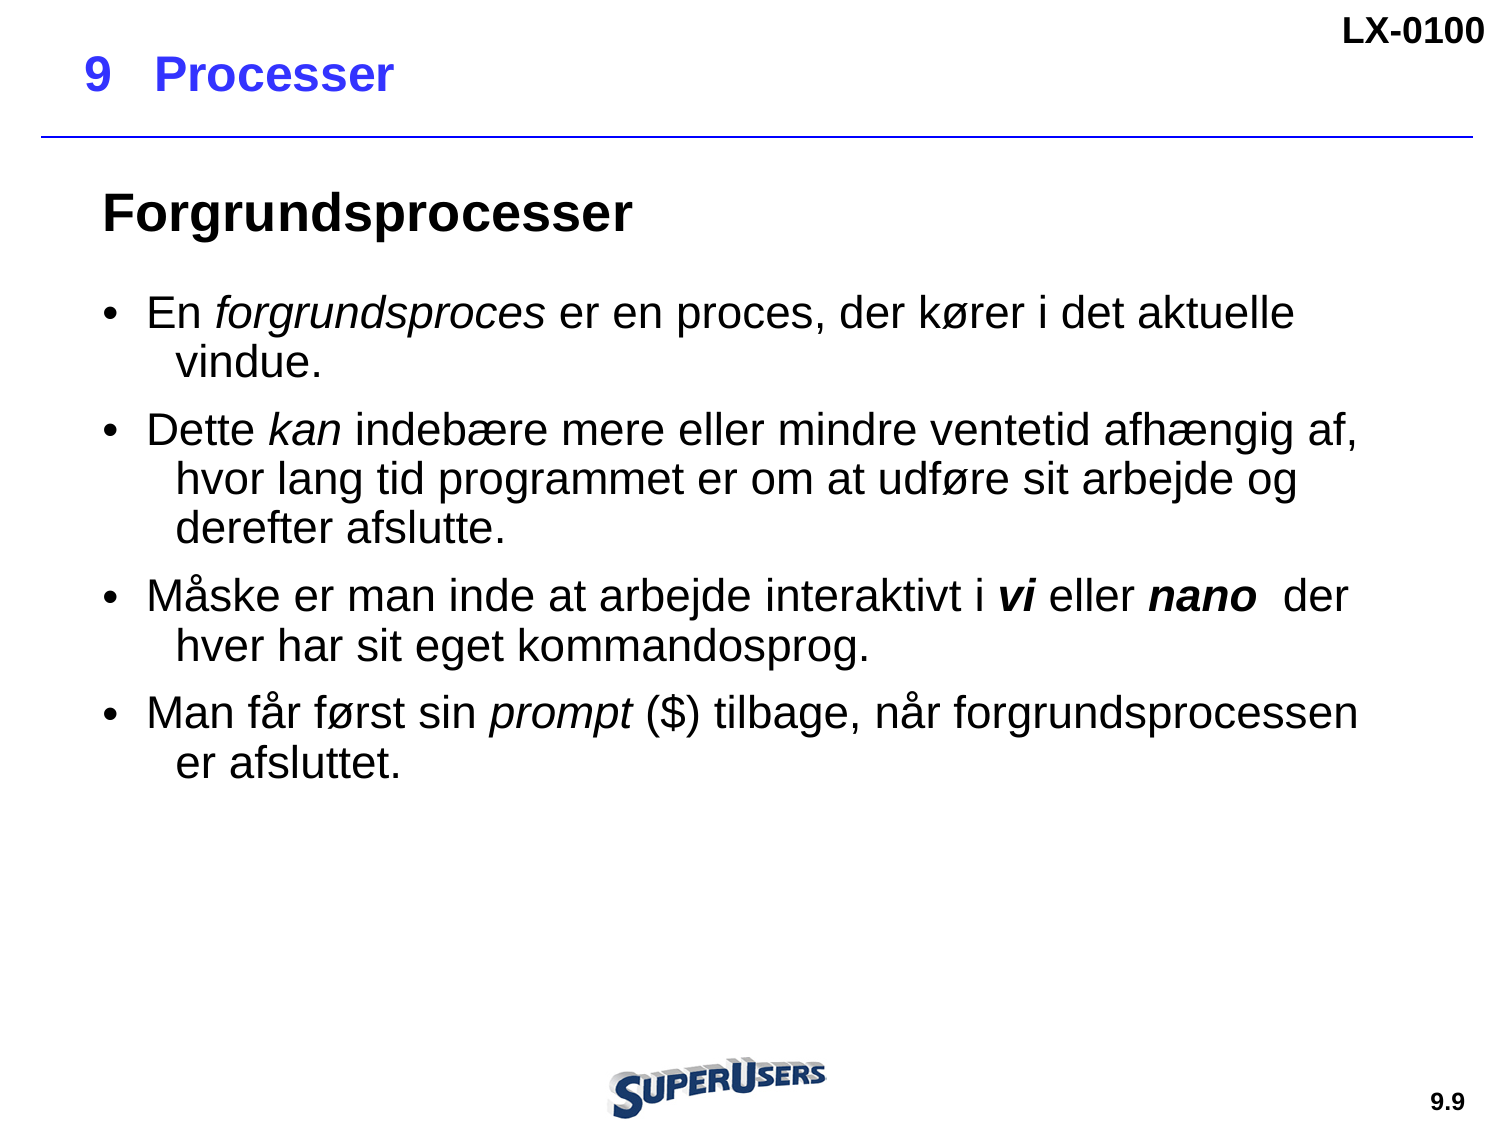

# 9 Processer
Forgrundsprocesser
En forgrundsproces er en proces, der kører i det aktuelle vindue.
Dette kan indebære mere eller mindre ventetid afhængig af, hvor lang tid programmet er om at udføre sit arbejde og derefter afslutte.
Måske er man inde at arbejde interaktivt i vi eller nano der hver har sit eget kommandosprog.
Man får først sin prompt ($) tilbage, når forgrundsprocessen er afsluttet.